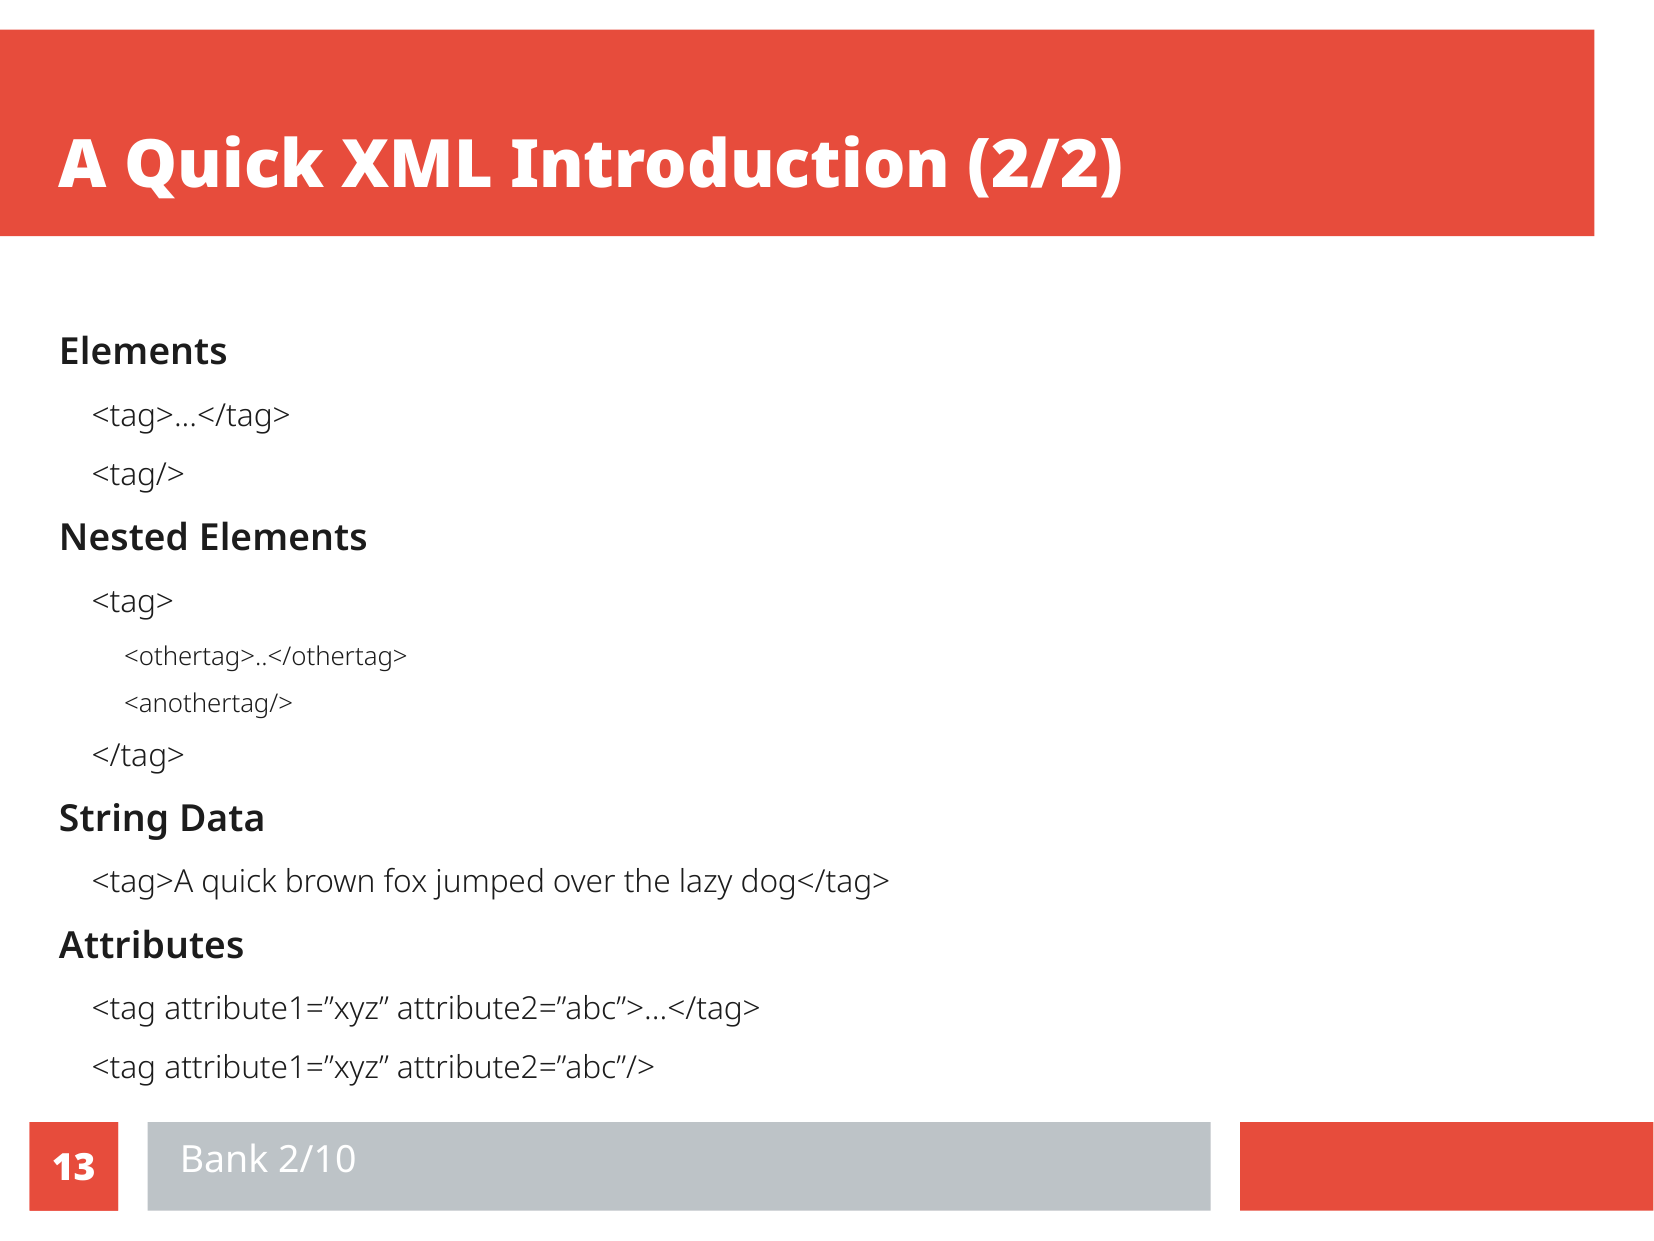

# A Quick XML Introduction (2/2)
Elements
<tag>...</tag>
<tag/>
Nested Elements
<tag>
<othertag>..</othertag>
<anothertag/>
</tag>
String Data
<tag>A quick brown fox jumped over the lazy dog</tag>
Attributes
<tag attribute1=”xyz” attribute2=”abc”>...</tag>
<tag attribute1=”xyz” attribute2=”abc”/>
13
Bank 2/10